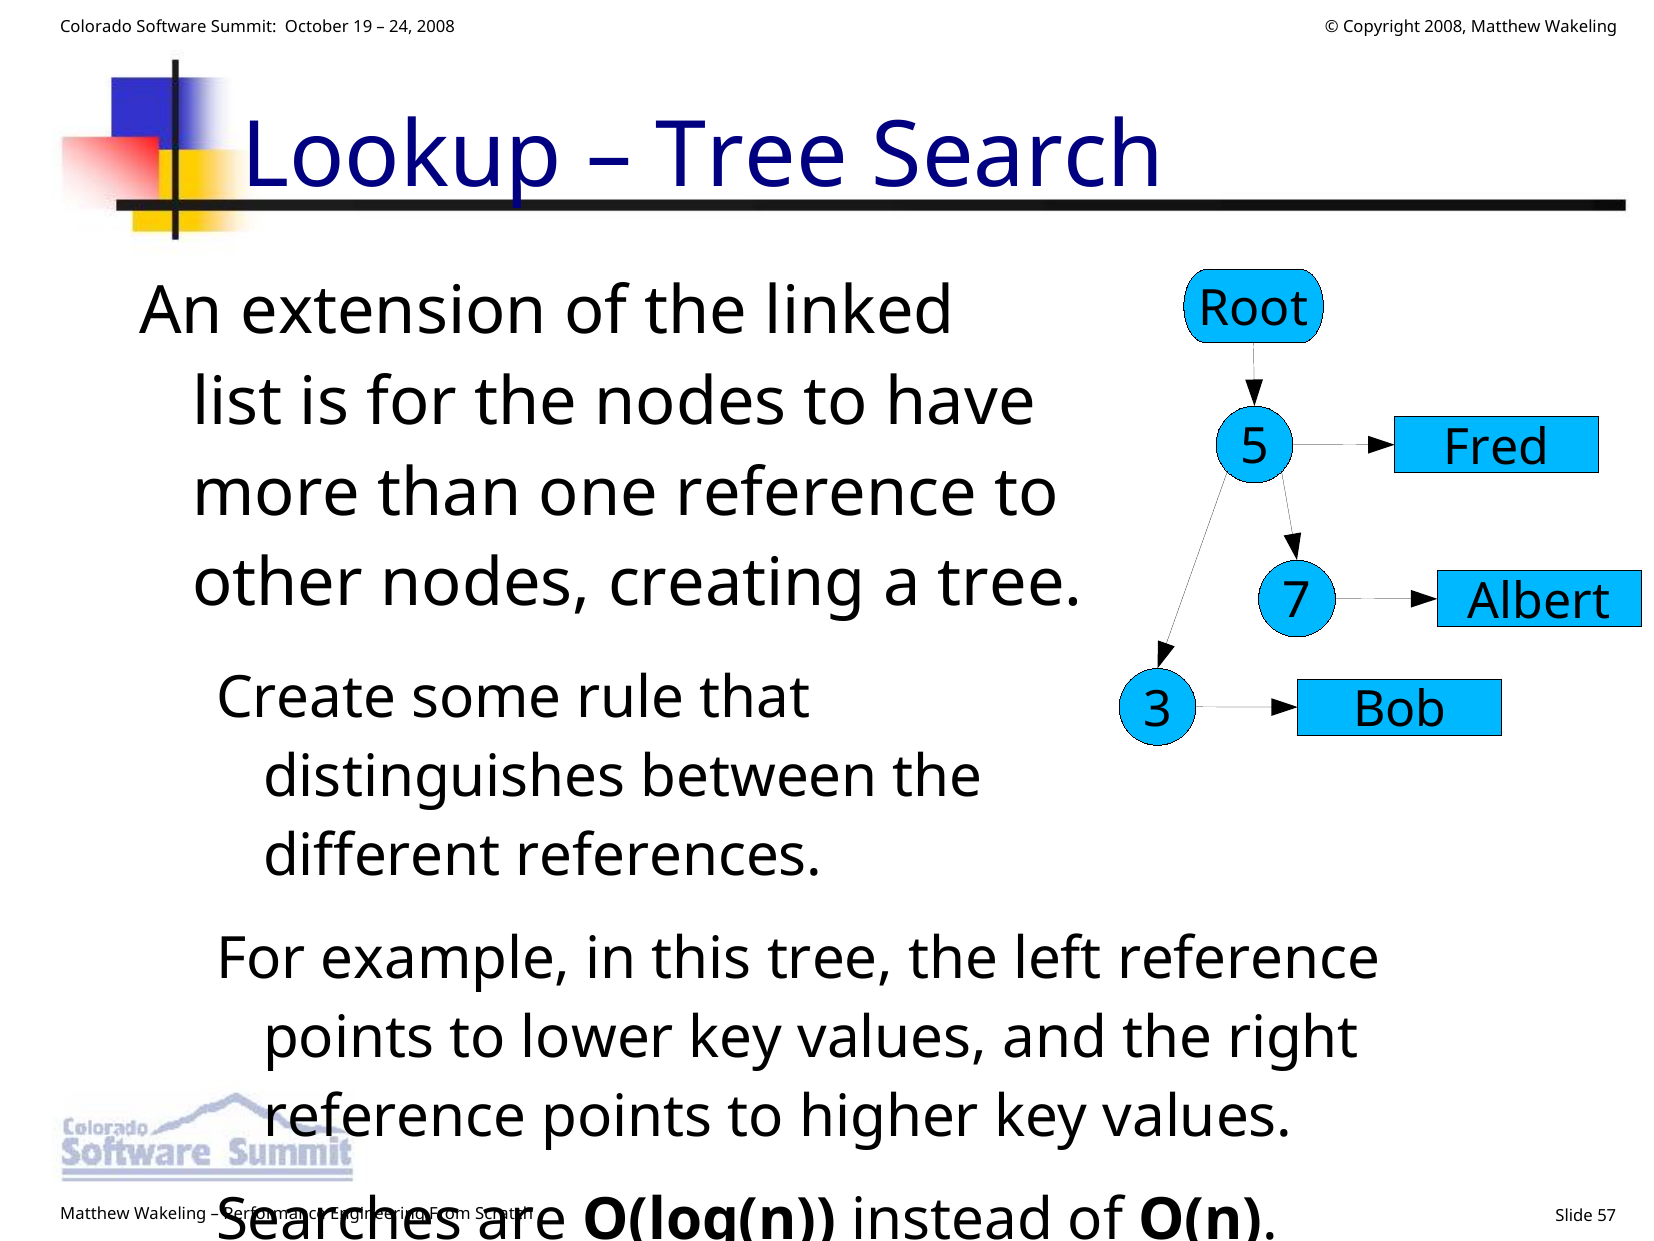

# Lookup – Tree Search
An extension of the linked
list is for the nodes to have
more than one reference to
other nodes, creating a tree.
Create some rule that
distinguishes between the
different references.
For example, in this tree, the left reference points to lower key values, and the right reference points to higher key values.
Searches are O(log(n)) instead of O(n).
Root
5
Fred
7
Albert
3
Bob